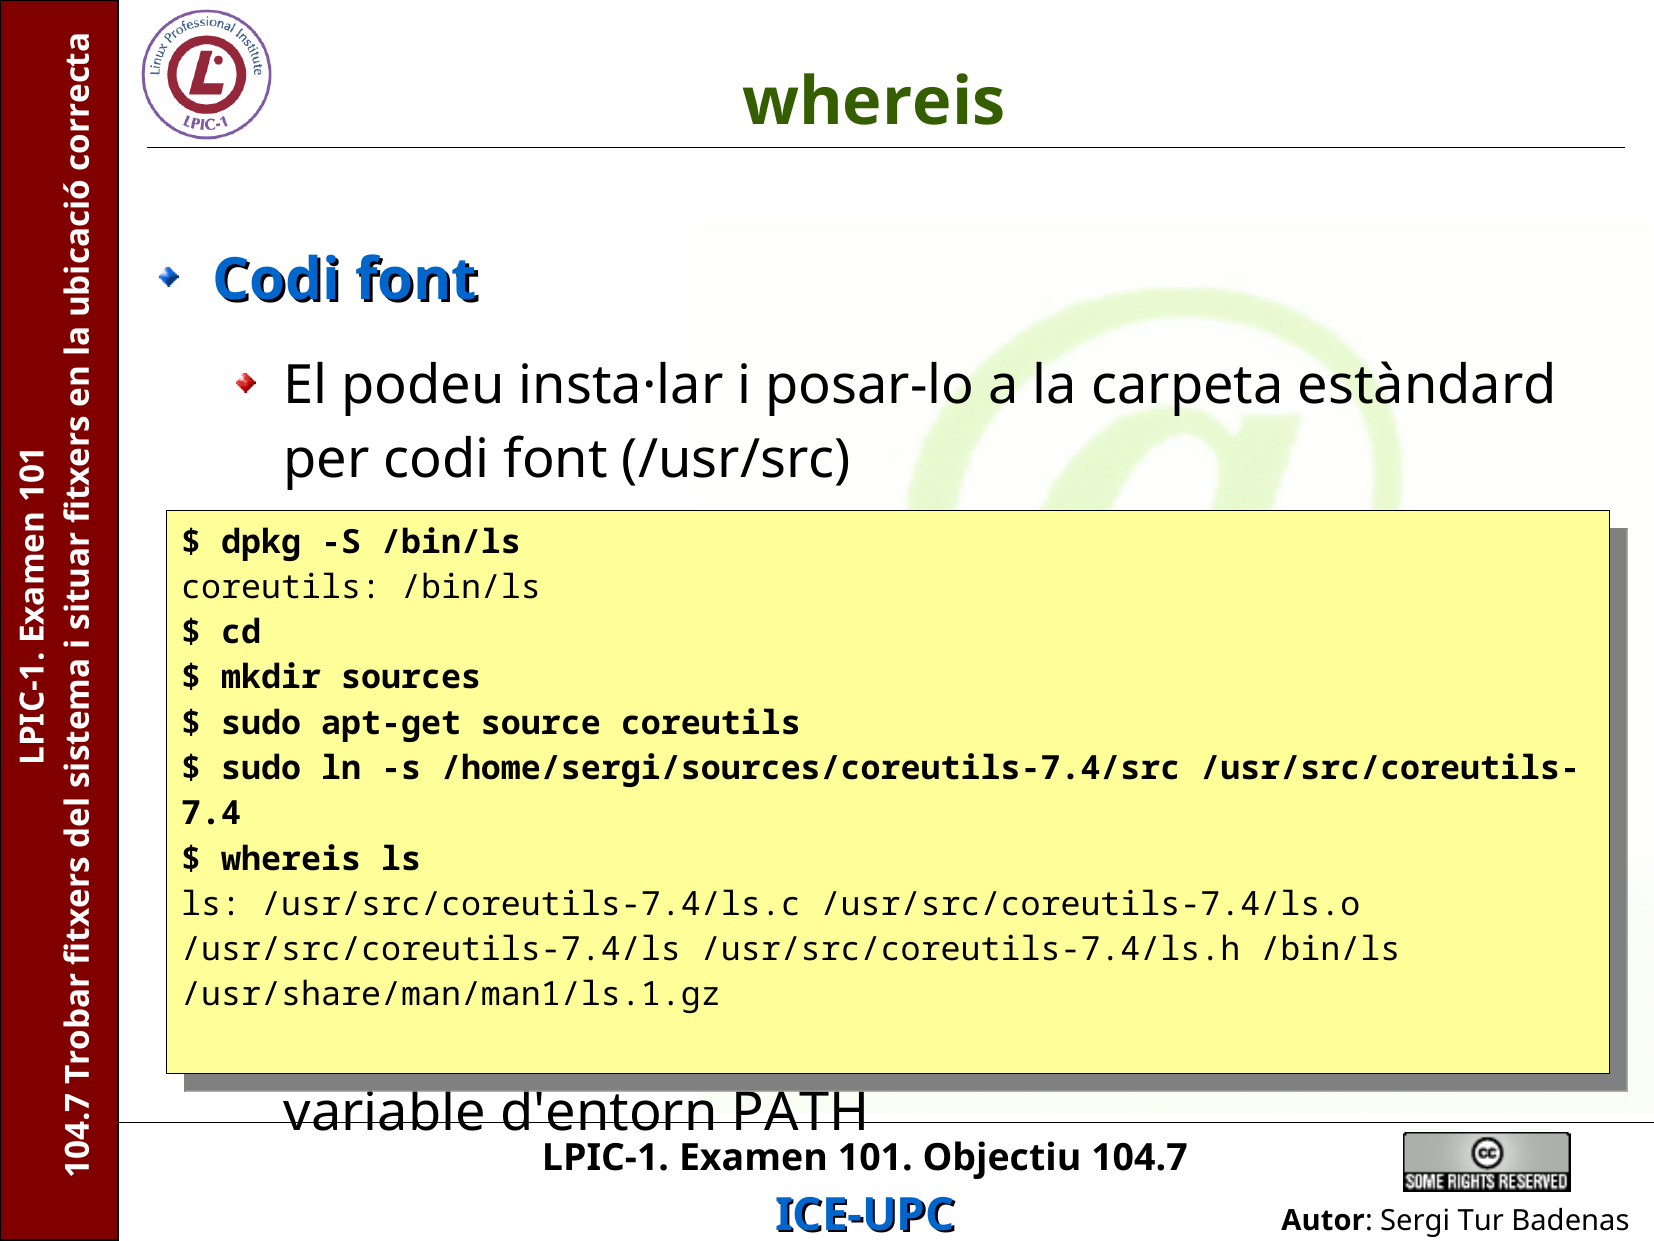

# whereis
Codi font
El podeu insta·lar i posar-lo a la carpeta estàndard per codi font (/usr/src)
A diferència de which no depèn per a res de la variable d'entorn PATH
$ dpkg -S /bin/ls
coreutils: /bin/ls
$ cd
$ mkdir sources
$ sudo apt-get source coreutils
$ sudo ln -s /home/sergi/sources/coreutils-7.4/src /usr/src/coreutils-7.4
$ whereis ls
ls: /usr/src/coreutils-7.4/ls.c /usr/src/coreutils-7.4/ls.o /usr/src/coreutils-7.4/ls /usr/src/coreutils-7.4/ls.h /bin/ls /usr/share/man/man1/ls.1.gz